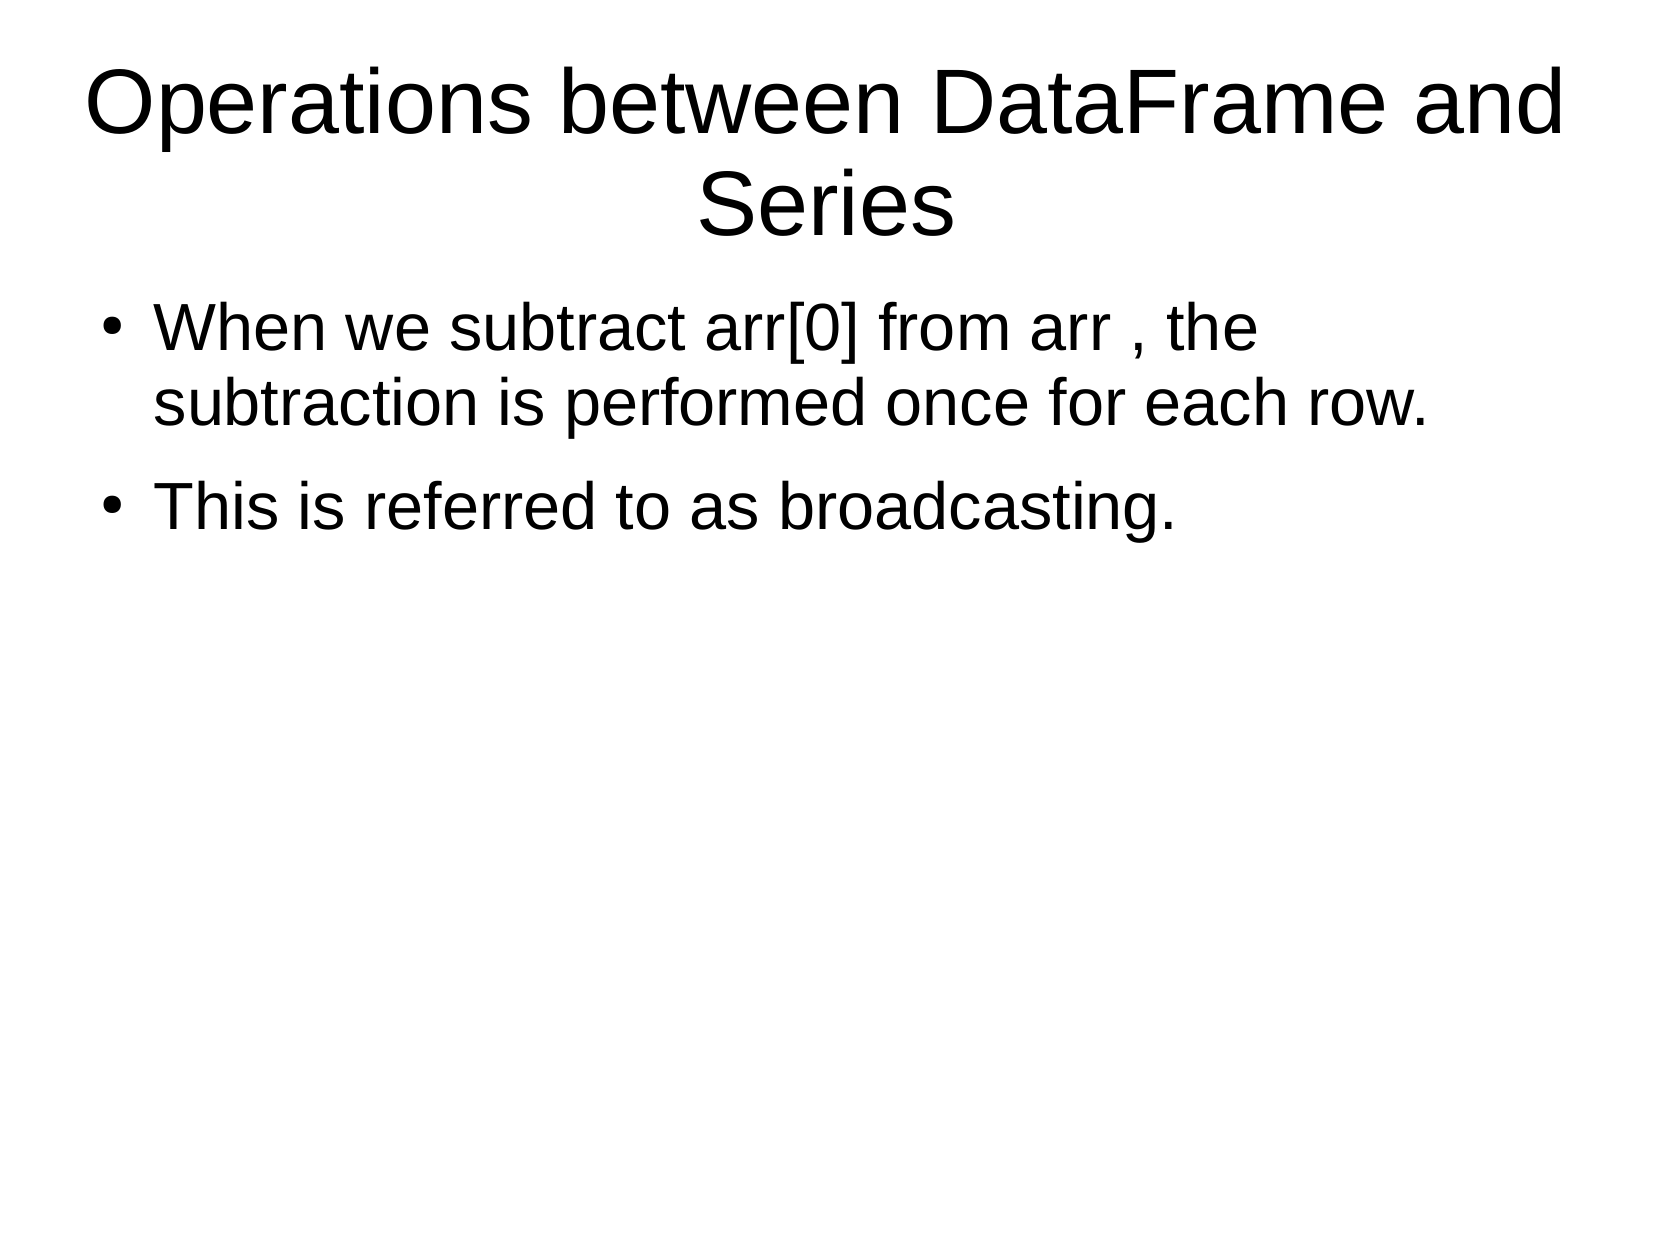

# Operations between DataFrame and Series
When we subtract arr[0] from arr , the subtraction is performed once for each row.
This is referred to as broadcasting.